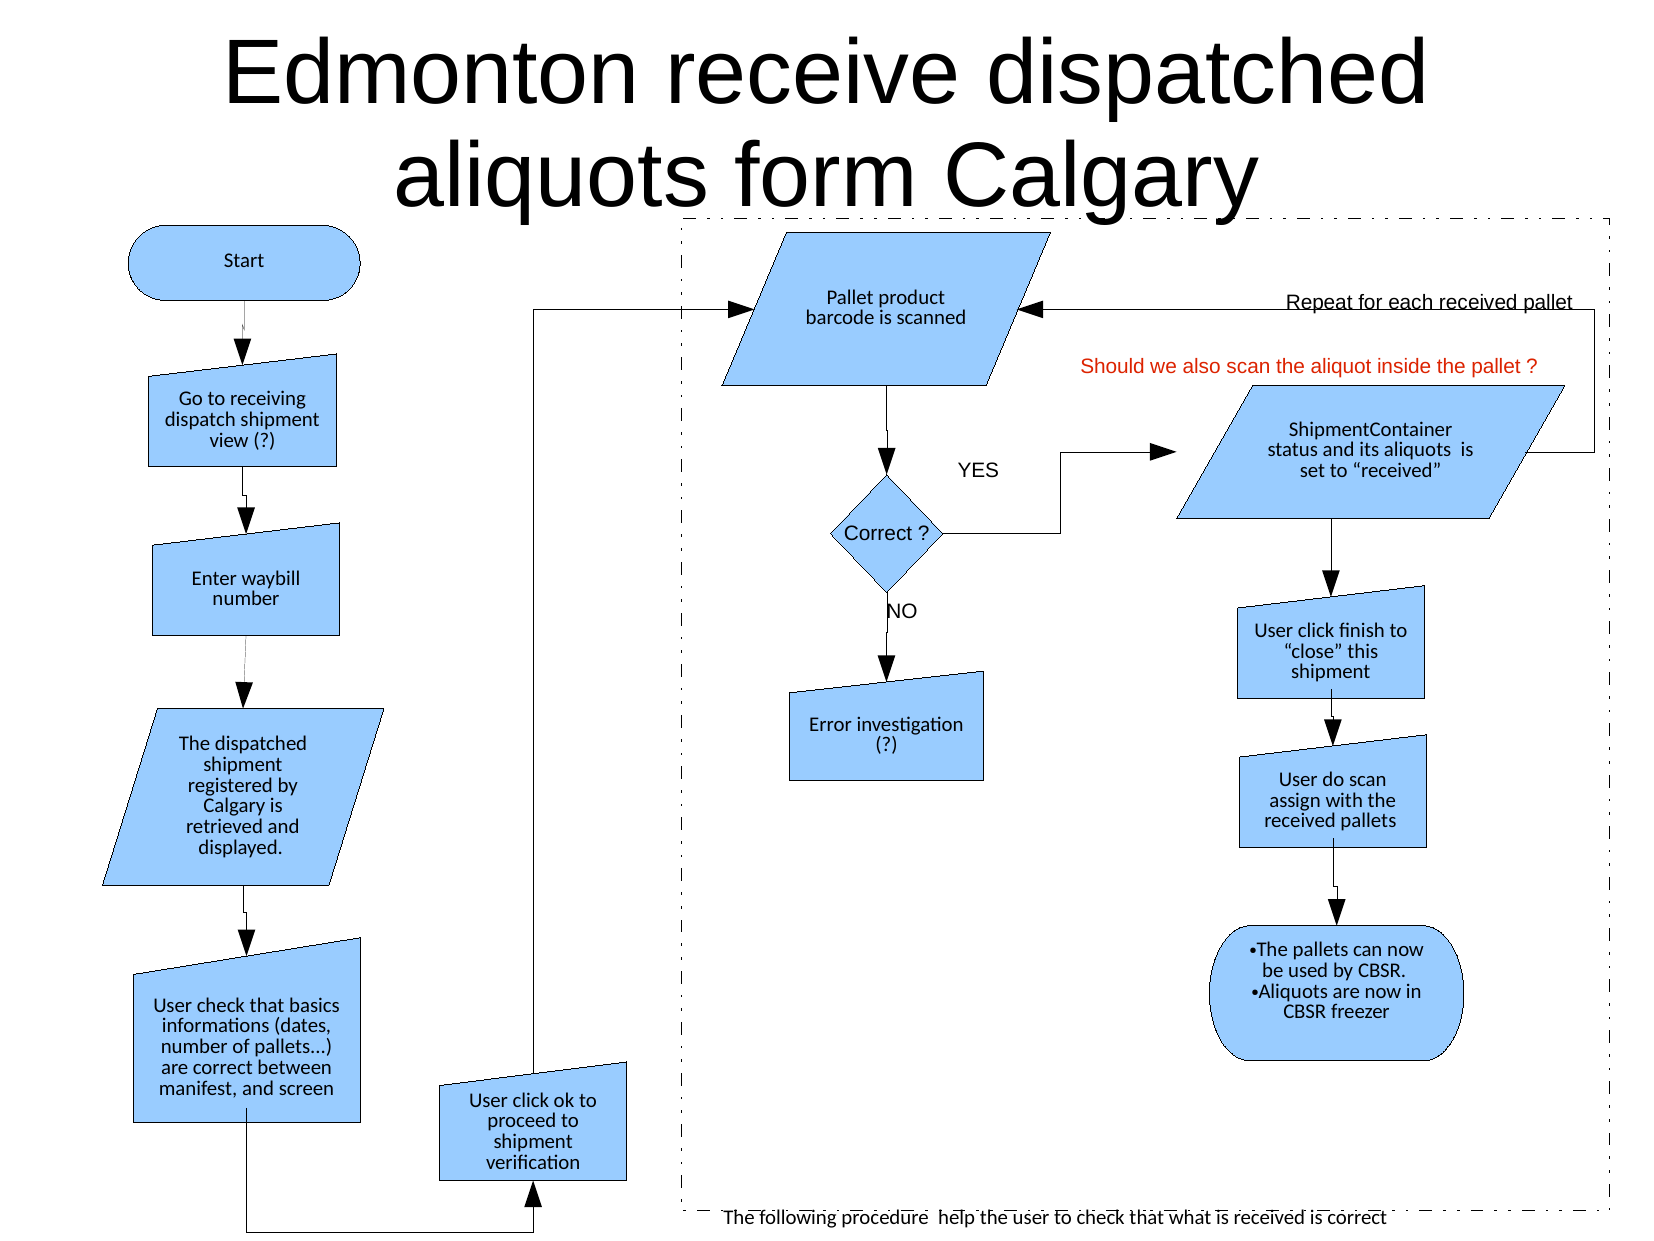

# Edmonton receive dispatched aliquots form Calgary
Start
Pallet product barcode is scanned
Repeat for each received pallet
Should we also scan the aliquot inside the pallet ?
Go to receiving dispatch shipment view (?)
ShipmentContainer status and its aliquots is set to “received”
Correct ?
Enter waybill number
User click finish to “close” this shipment
Error investigation (?)
The dispatched shipment registered by Calgary is retrieved and displayed.
User do scan assign with the received pallets
The pallets can now be used by CBSR.
Aliquots are now in CBSR freezer
User check that basics informations (dates, number of pallets...) are correct between manifest, and screen
User click ok to proceed to shipment verification
The following procedure help the user to check that what is received is correct